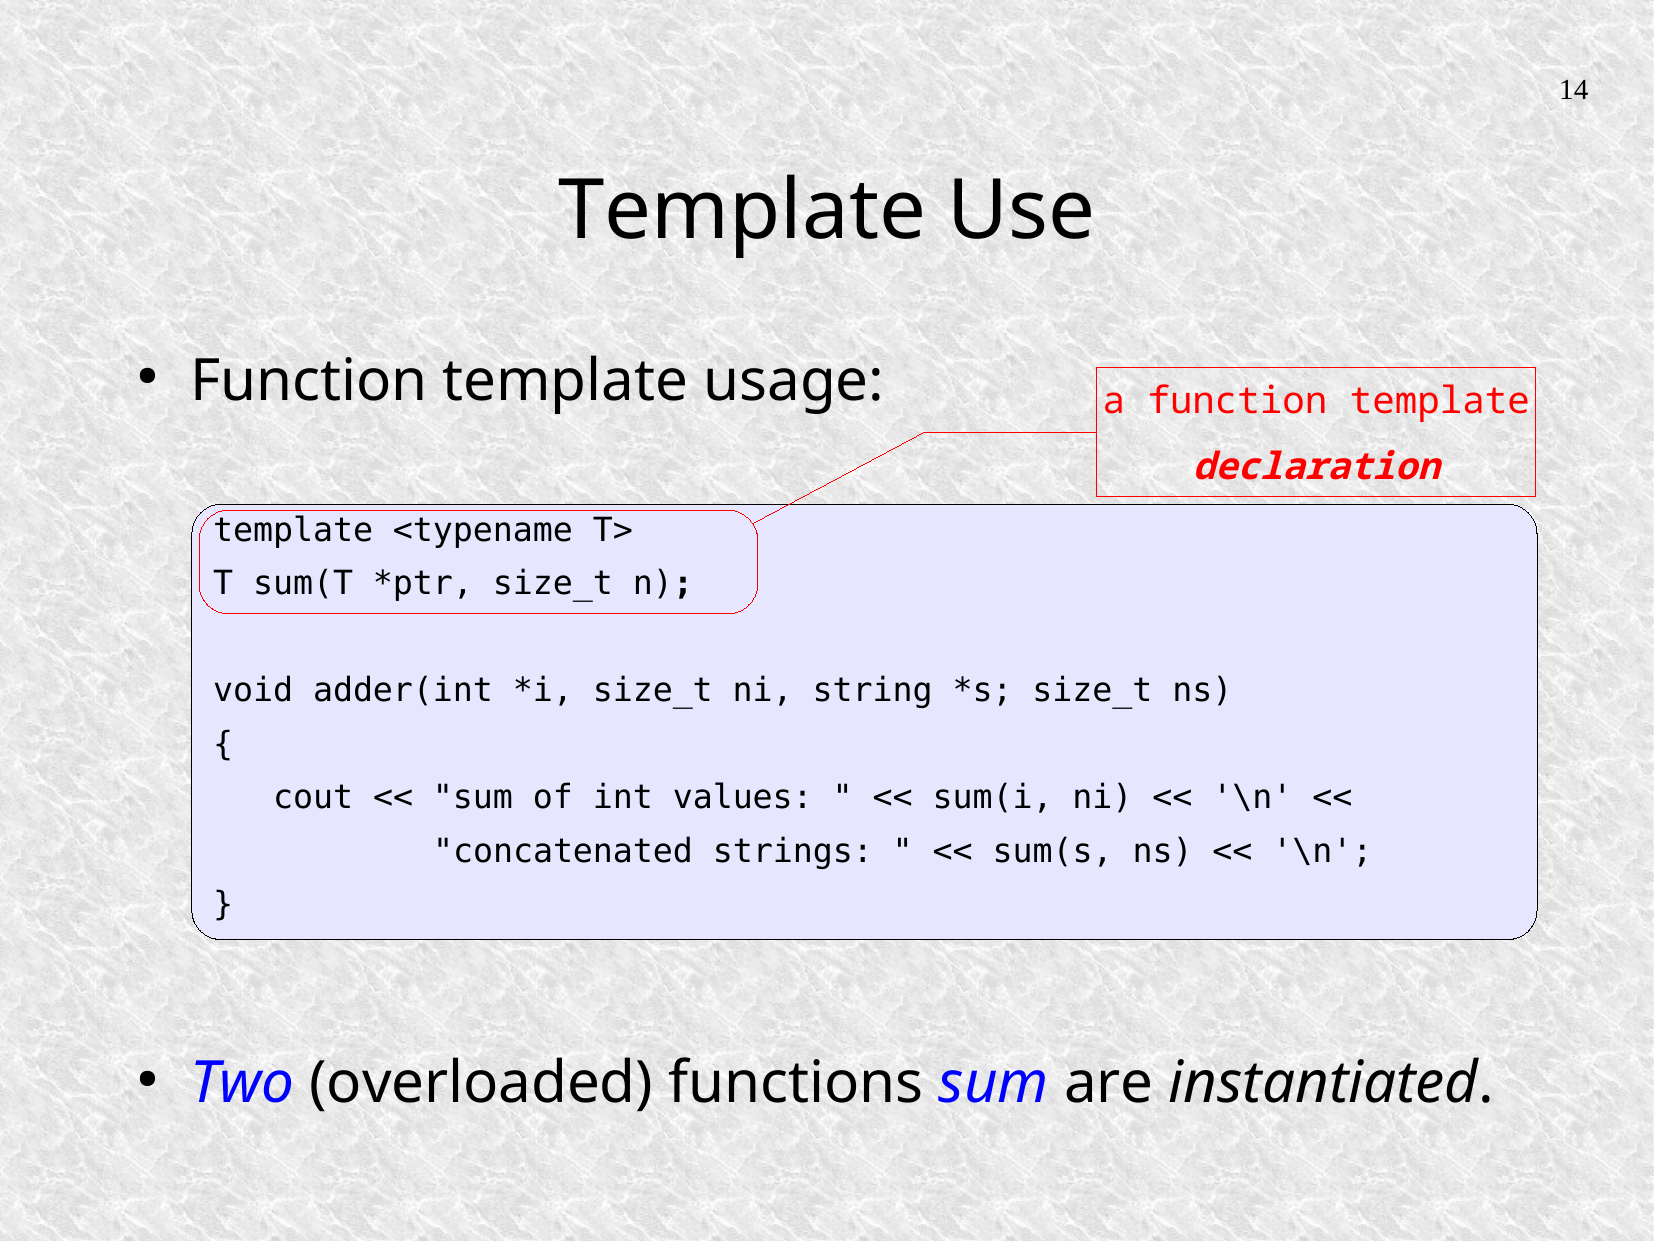

14
# Template Use
Function template usage:
Two (overloaded) functions sum are instantiated.
template <typename T>
T sum(T *ptr, size_t n);
void adder(int *i, size_t ni, string *s; size_t ns)
{
 cout << "sum of int values: " << sum(i, ni) << '\n' <<
 "concatenated strings: " << sum(s, ns) << '\n';
}